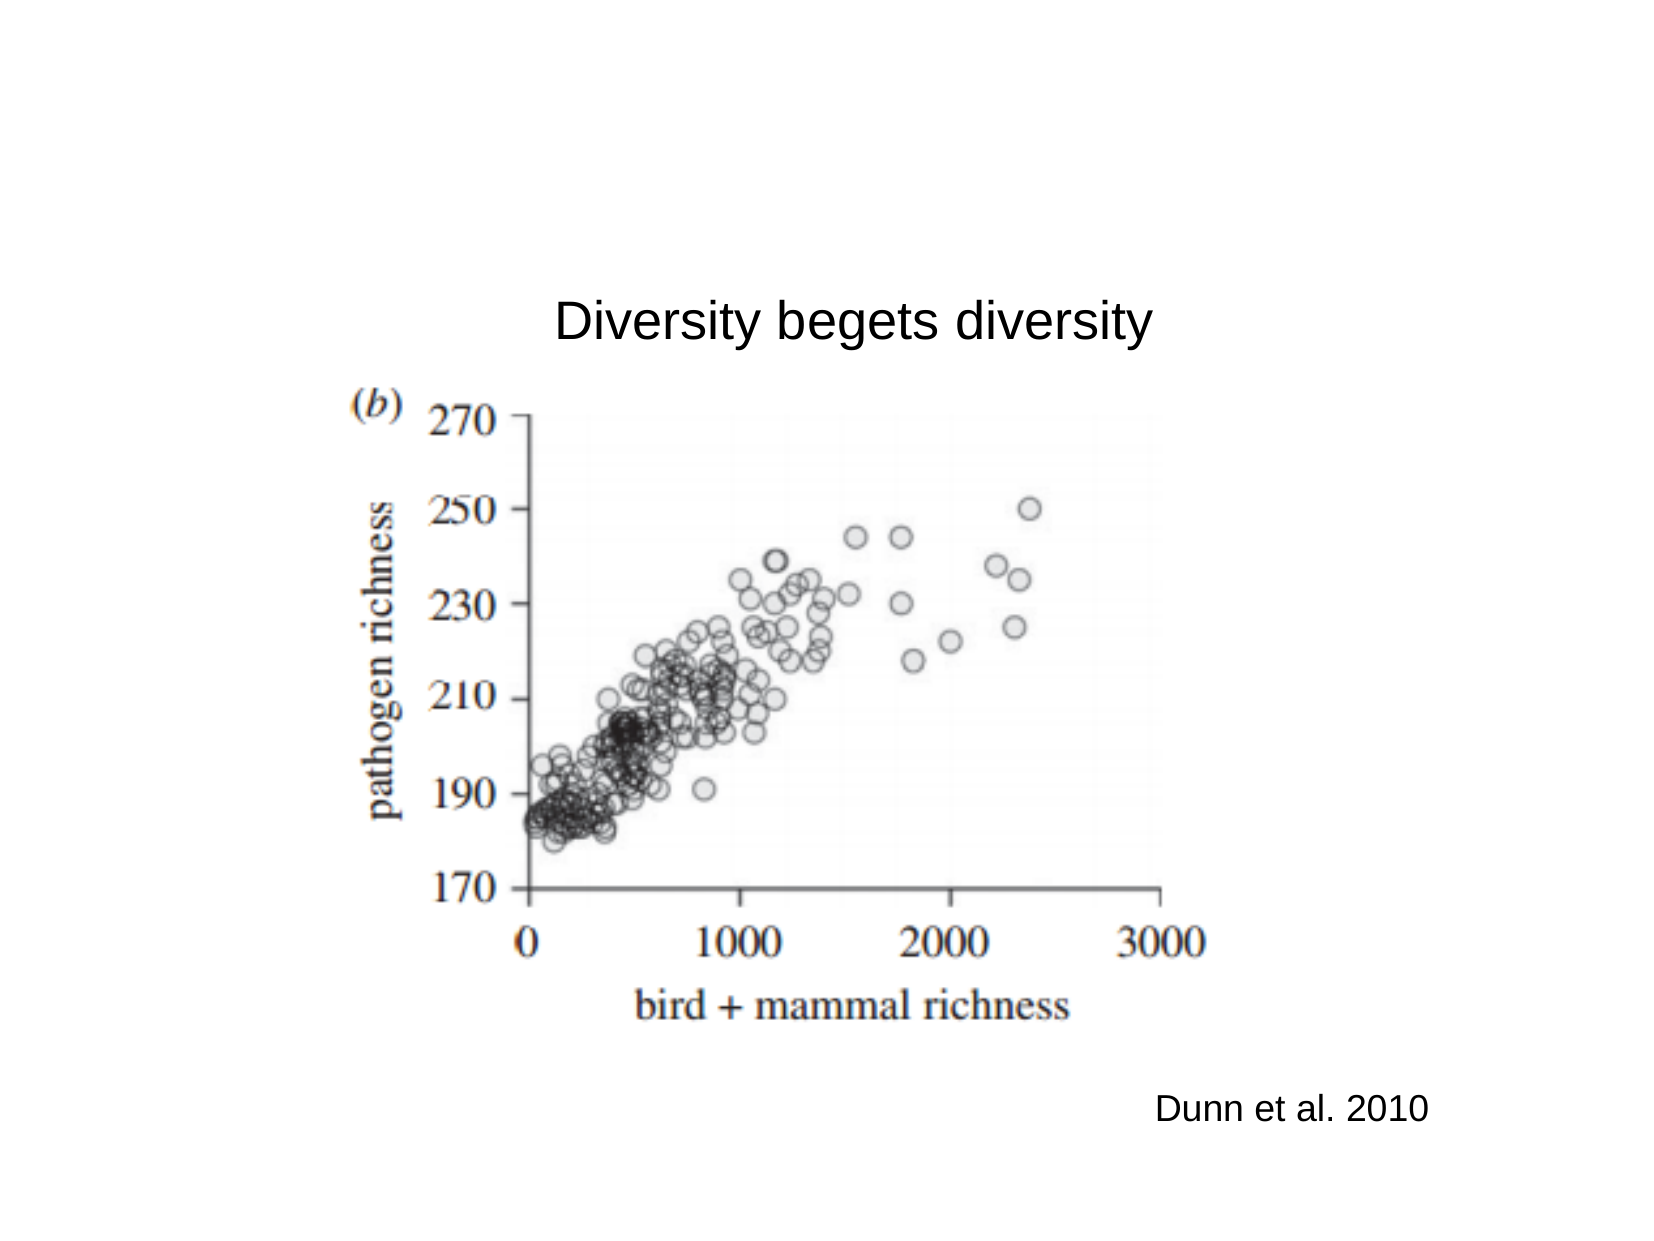

# Diversity begets diversity
Dunn et al. 2010